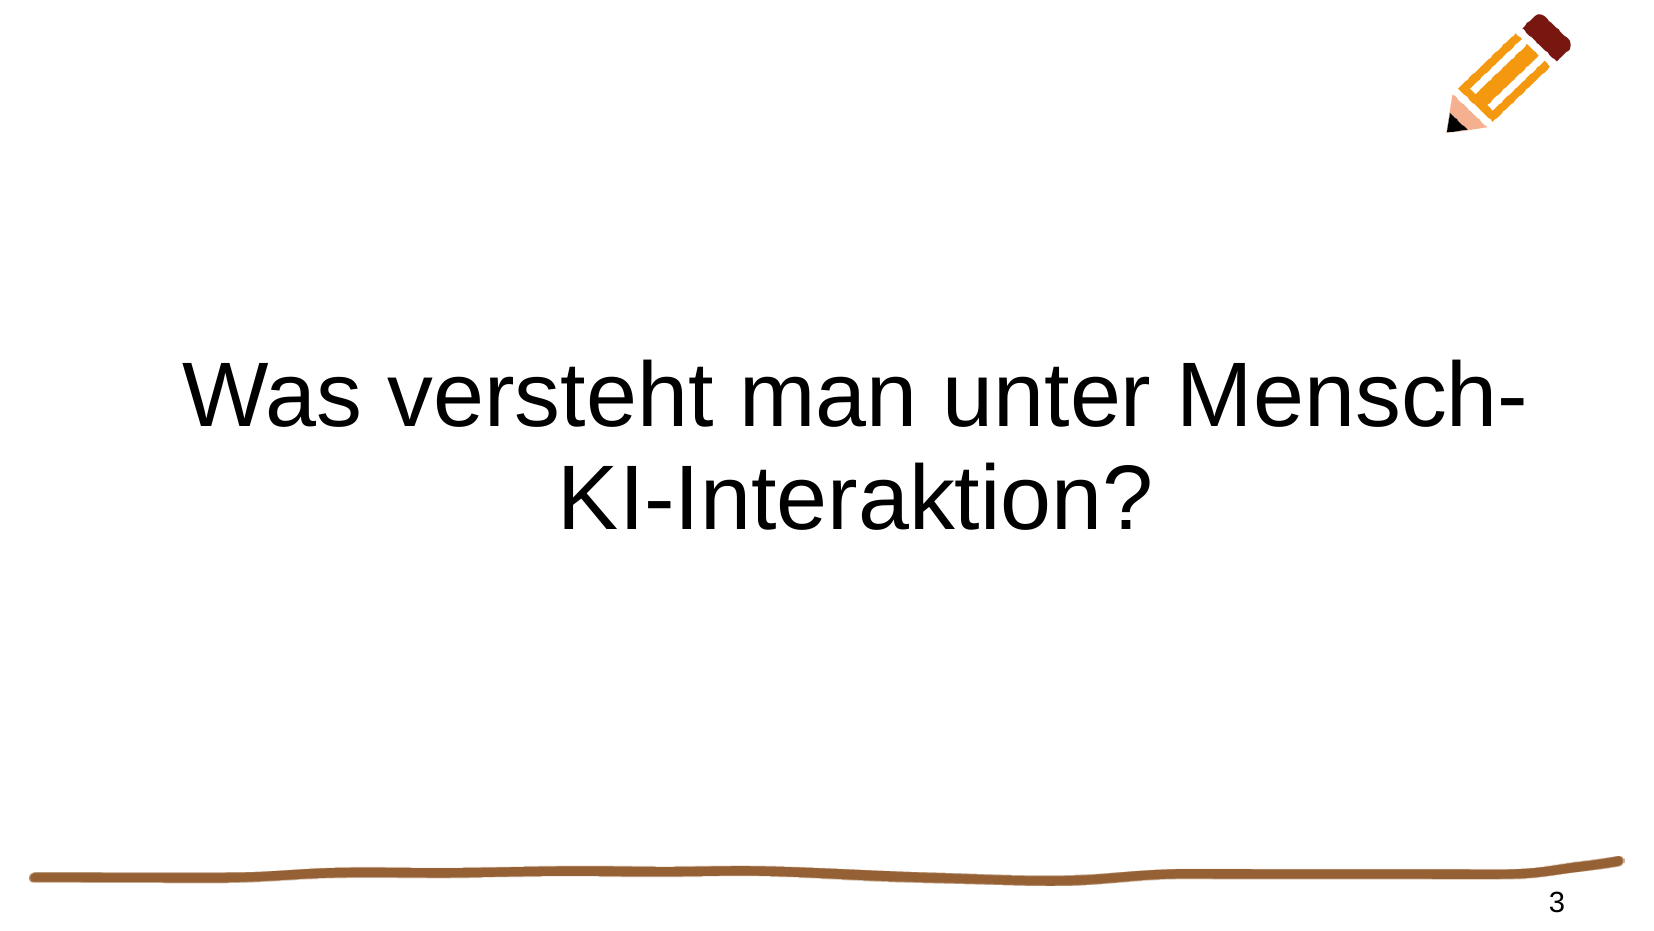

# Was versteht man unter Mensch-KI-Interaktion?
3